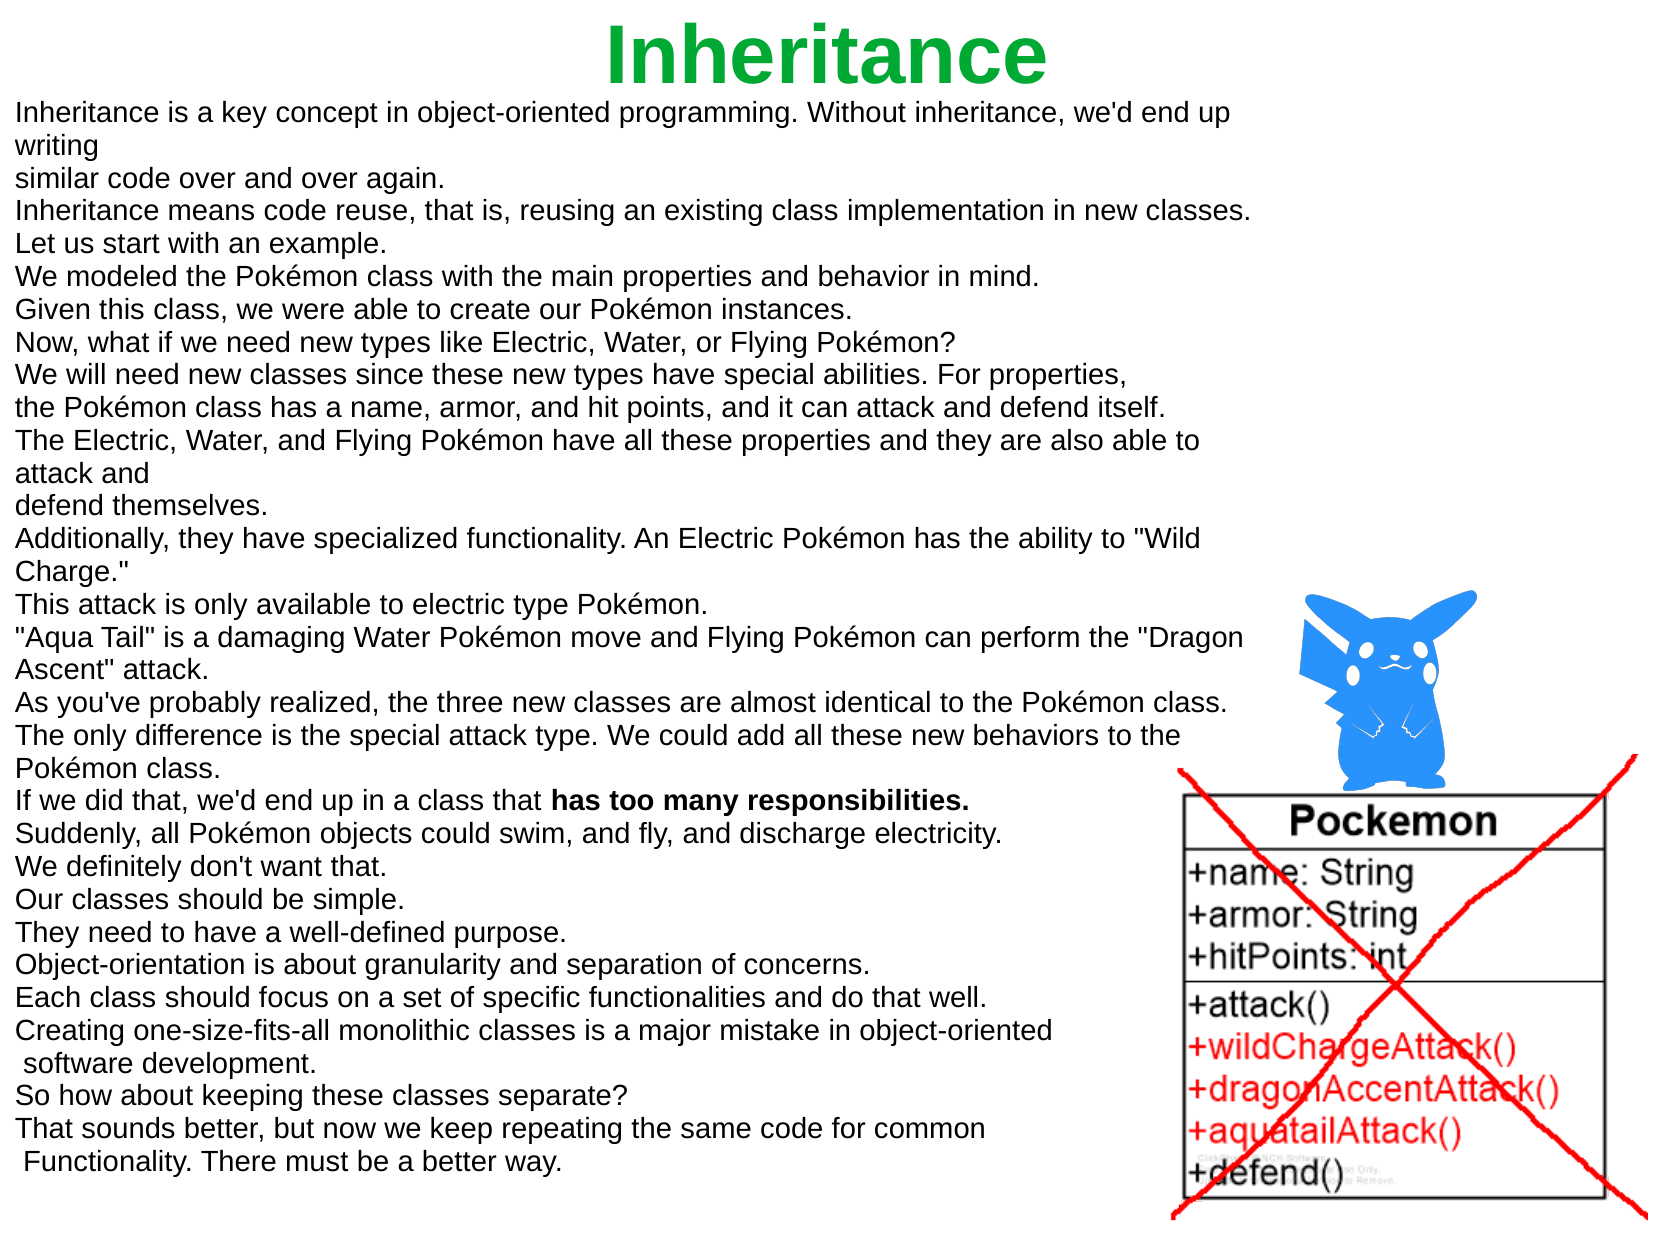

# Inheritance
Inheritance is a key concept in object-oriented programming. Without inheritance, we'd end up writing
similar code over and over again.
Inheritance means code reuse, that is, reusing an existing class implementation in new classes.
Let us start with an example.
We modeled the Pokémon class with the main properties and behavior in mind.
Given this class, we were able to create our Pokémon instances.
Now, what if we need new types like Electric, Water, or Flying Pokémon?
We will need new classes since these new types have special abilities. For properties,
the Pokémon class has a name, armor, and hit points, and it can attack and defend itself.
The Electric, Water, and Flying Pokémon have all these properties and they are also able to attack and
defend themselves.
Additionally, they have specialized functionality. An Electric Pokémon has the ability to "Wild Charge."
This attack is only available to electric type Pokémon.
"Aqua Tail" is a damaging Water Pokémon move and Flying Pokémon can perform the "Dragon Ascent" attack.
As you've probably realized, the three new classes are almost identical to the Pokémon class.
The only difference is the special attack type. We could add all these new behaviors to the Pokémon class.
If we did that, we'd end up in a class that has too many responsibilities.
Suddenly, all Pokémon objects could swim, and fly, and discharge electricity.
We definitely don't want that.
Our classes should be simple.
They need to have a well-defined purpose.
Object-orientation is about granularity and separation of concerns.
Each class should focus on a set of specific functionalities and do that well.
Creating one-size-fits-all monolithic classes is a major mistake in object-oriented
 software development.
So how about keeping these classes separate?
That sounds better, but now we keep repeating the same code for common
 Functionality. There must be a better way.